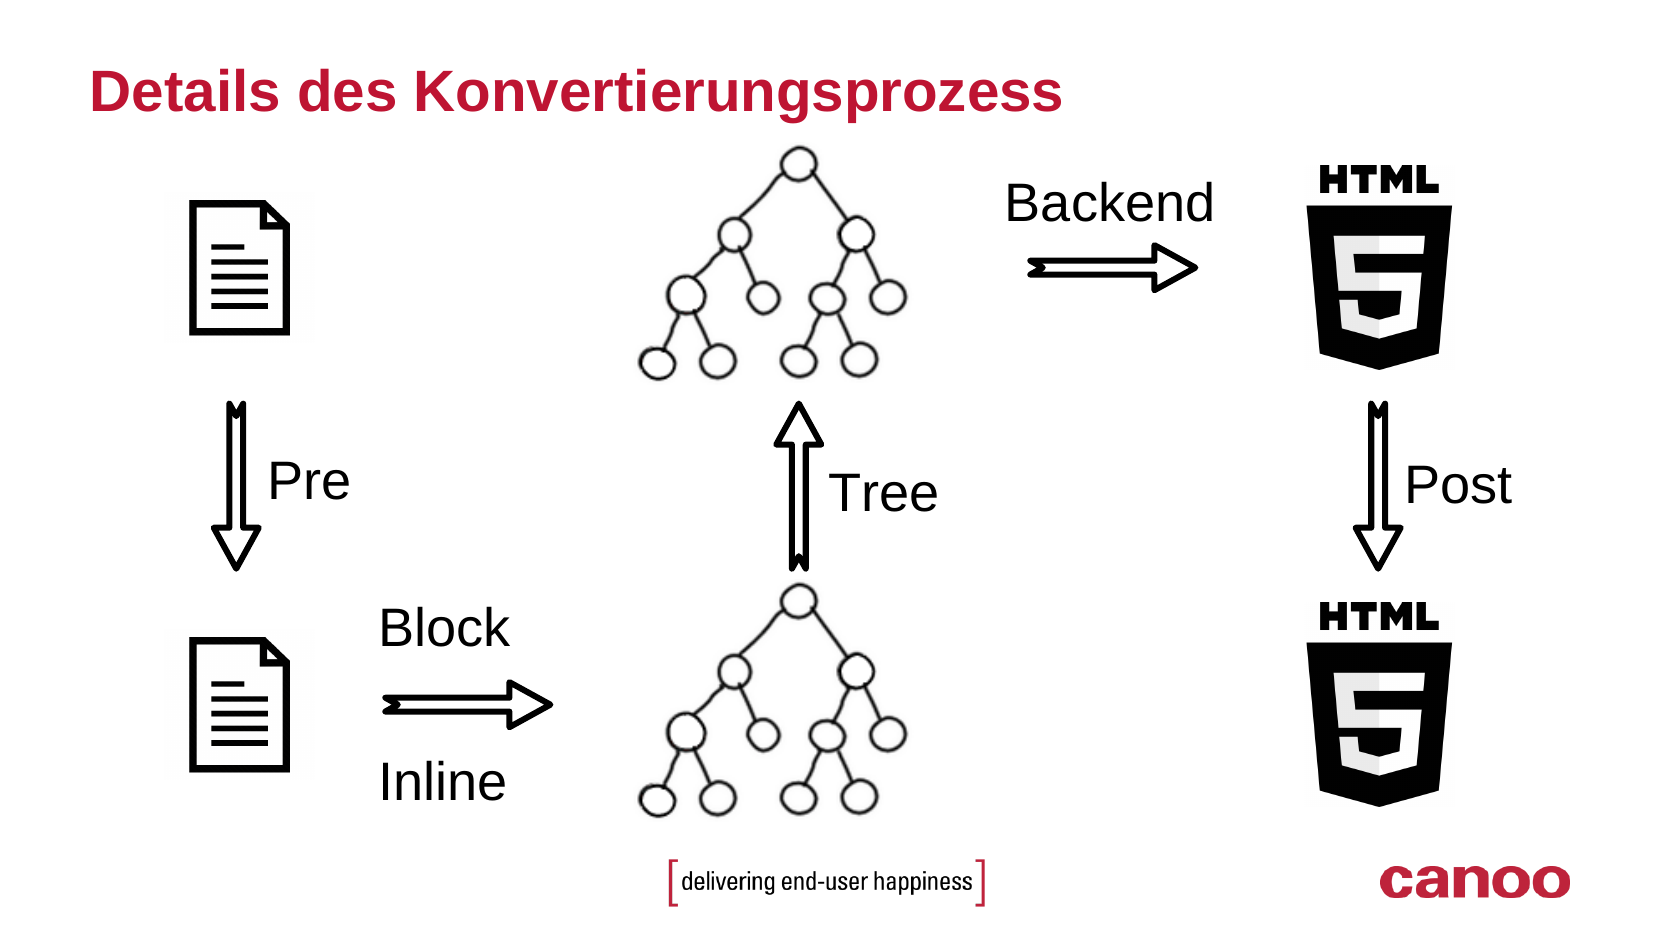

# Details des Konvertierungsprozess
Backend
Pre
Post
Tree
Block
Inline